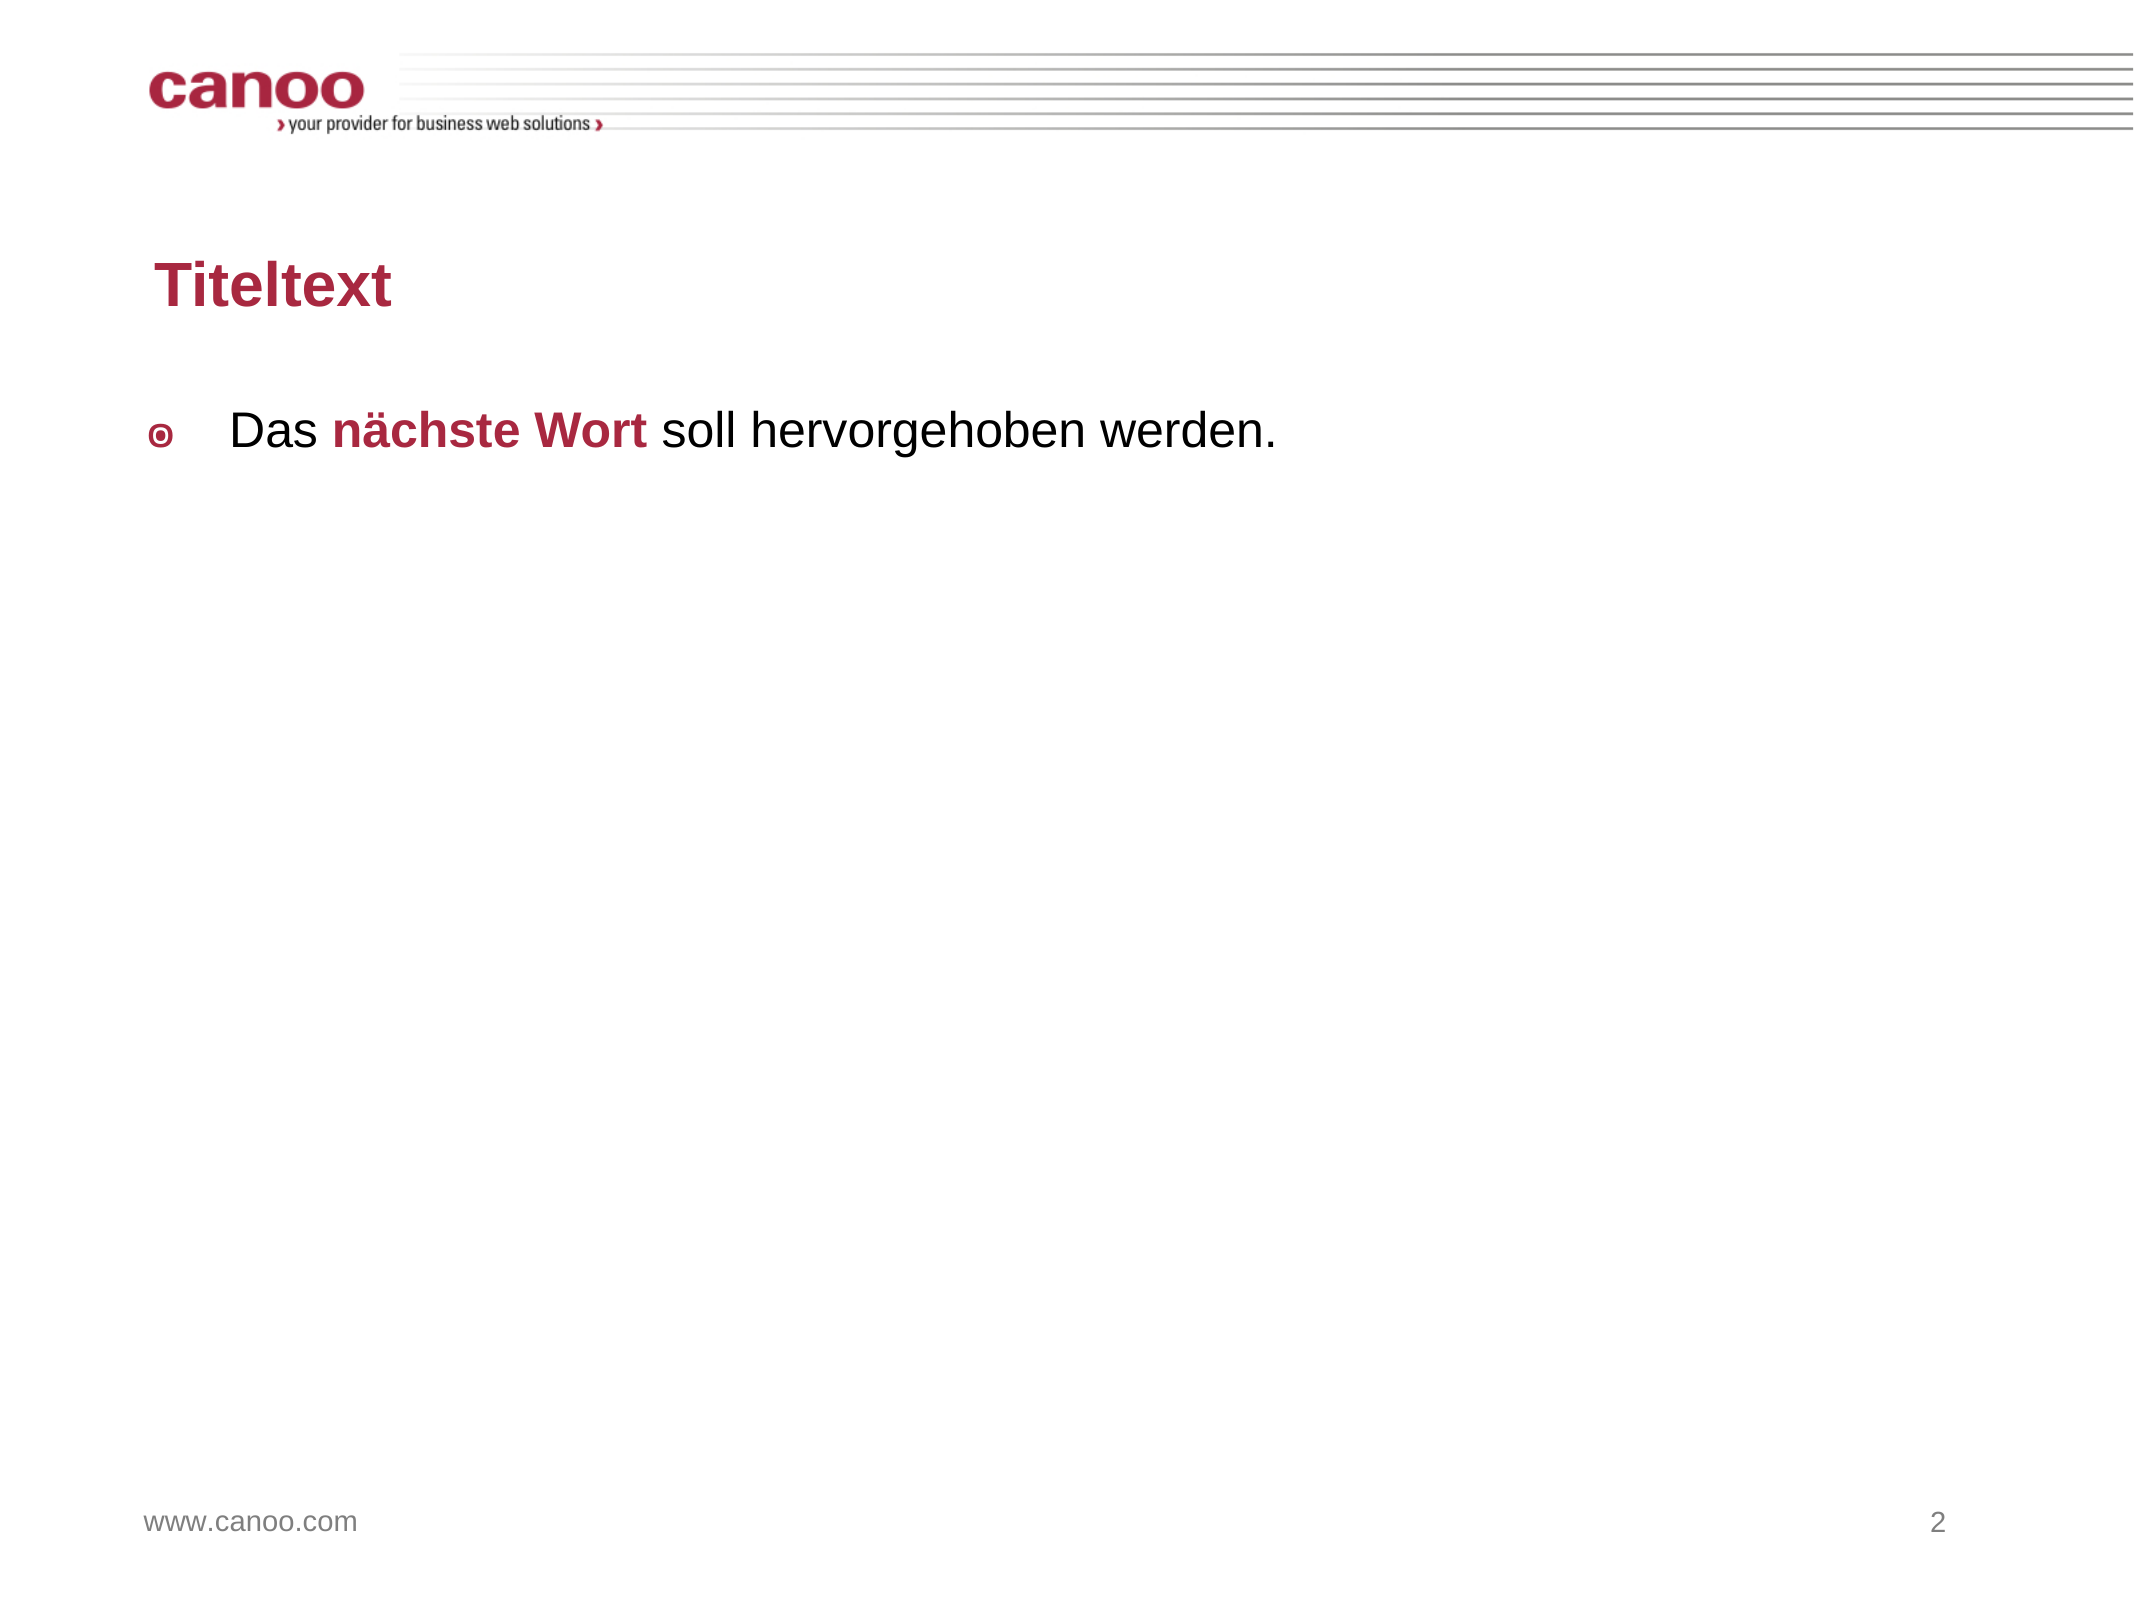

# Titeltext
Das nächste Wort soll hervorgehoben werden.